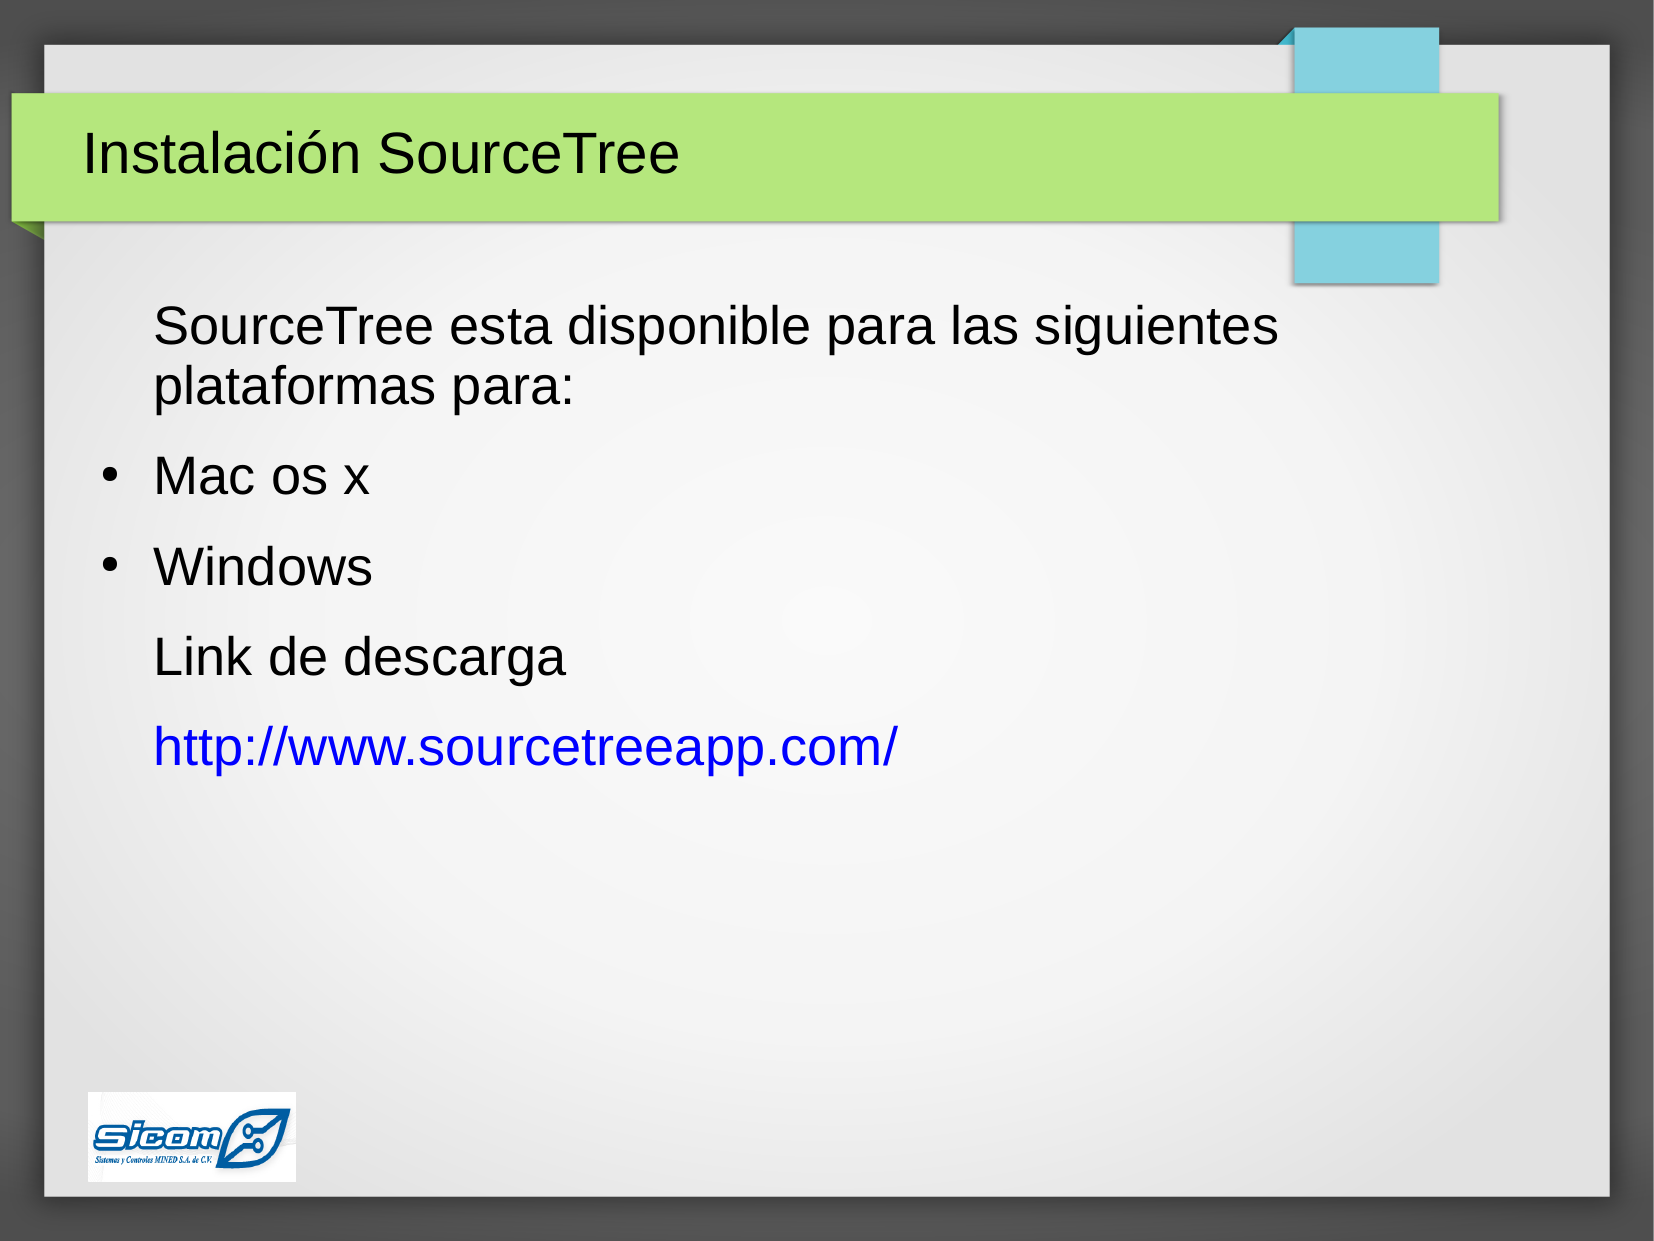

# Instalación SourceTree
SourceTree esta disponible para las siguientes plataformas para:
Mac os x
Windows
Link de descarga
http://www.sourcetreeapp.com/